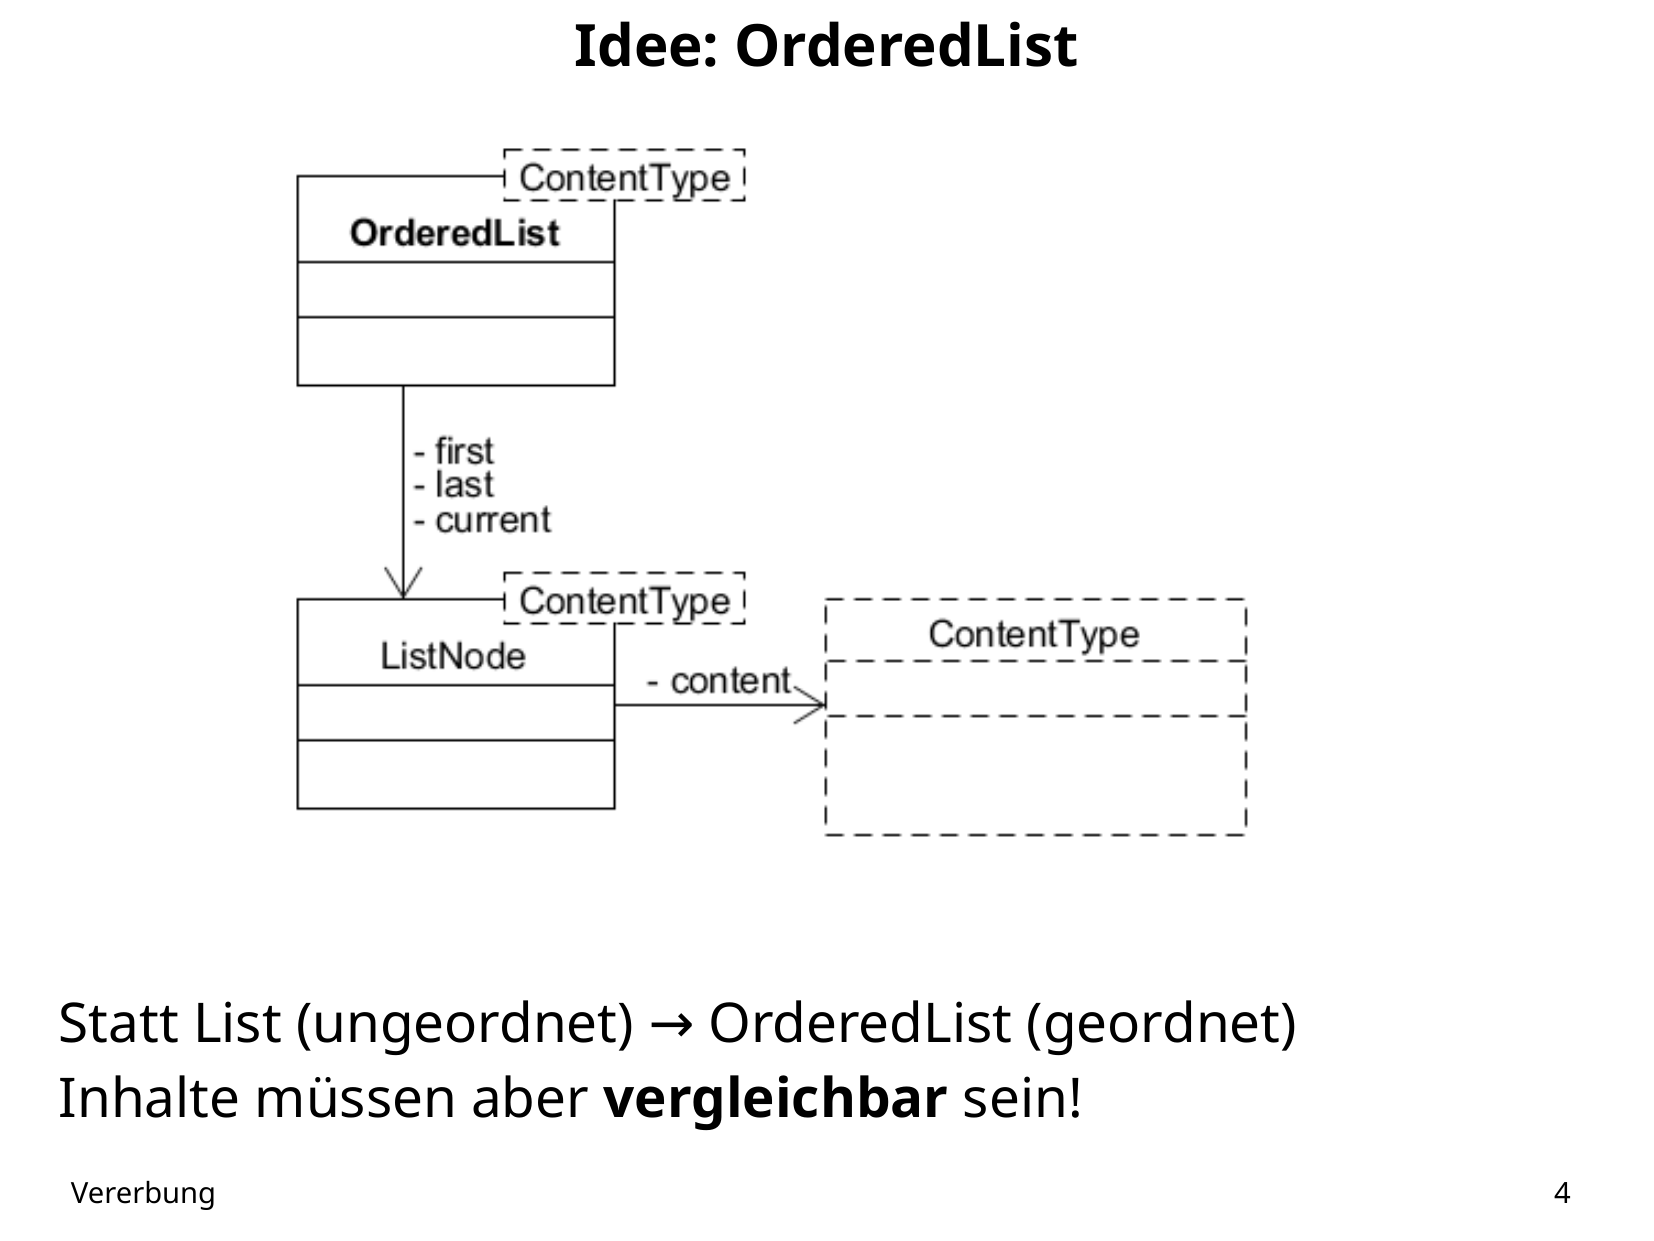

# Idee: OrderedList
Statt List (ungeordnet) → OrderedList (geordnet)
Inhalte müssen aber vergleichbar sein!
Vererbung
4